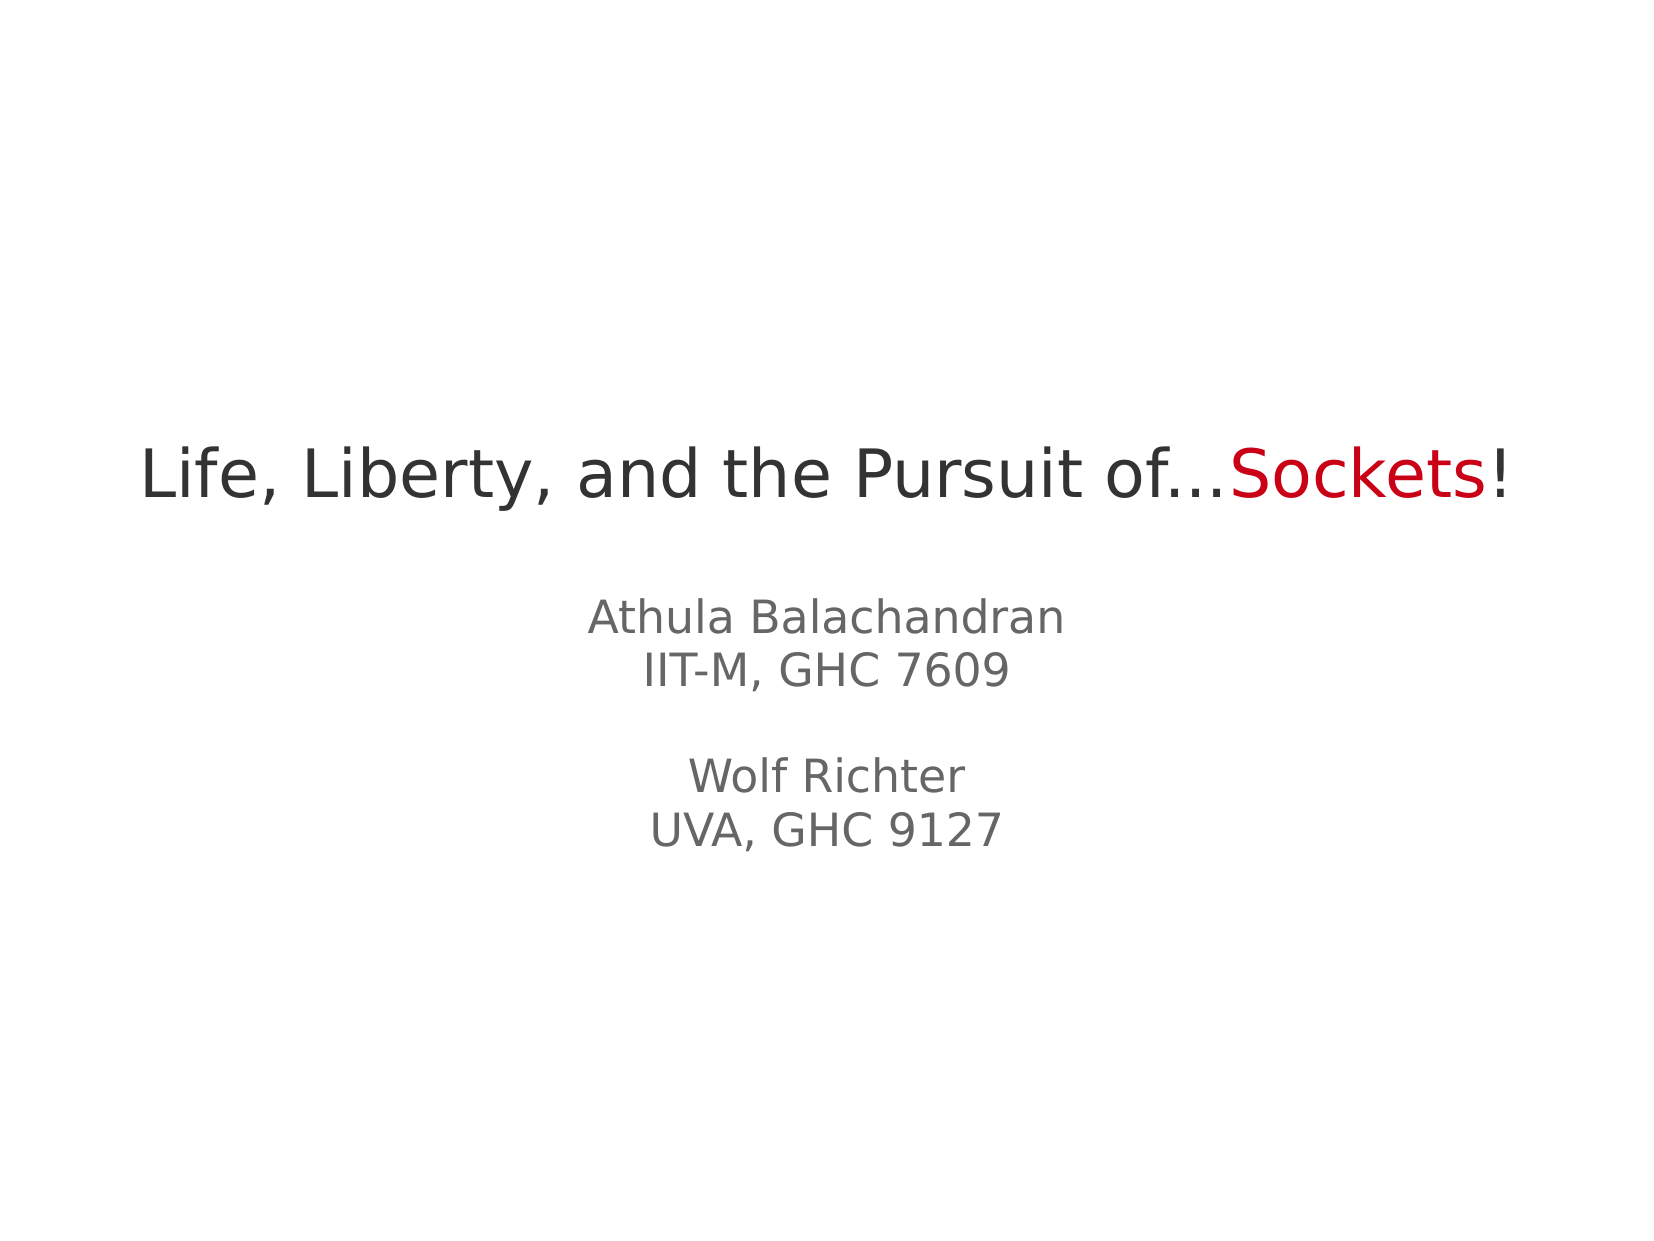

# Life, Liberty, and the Pursuit of...Sockets!
Athula Balachandran
IIT-M, GHC 7609
Wolf Richter
UVA, GHC 9127